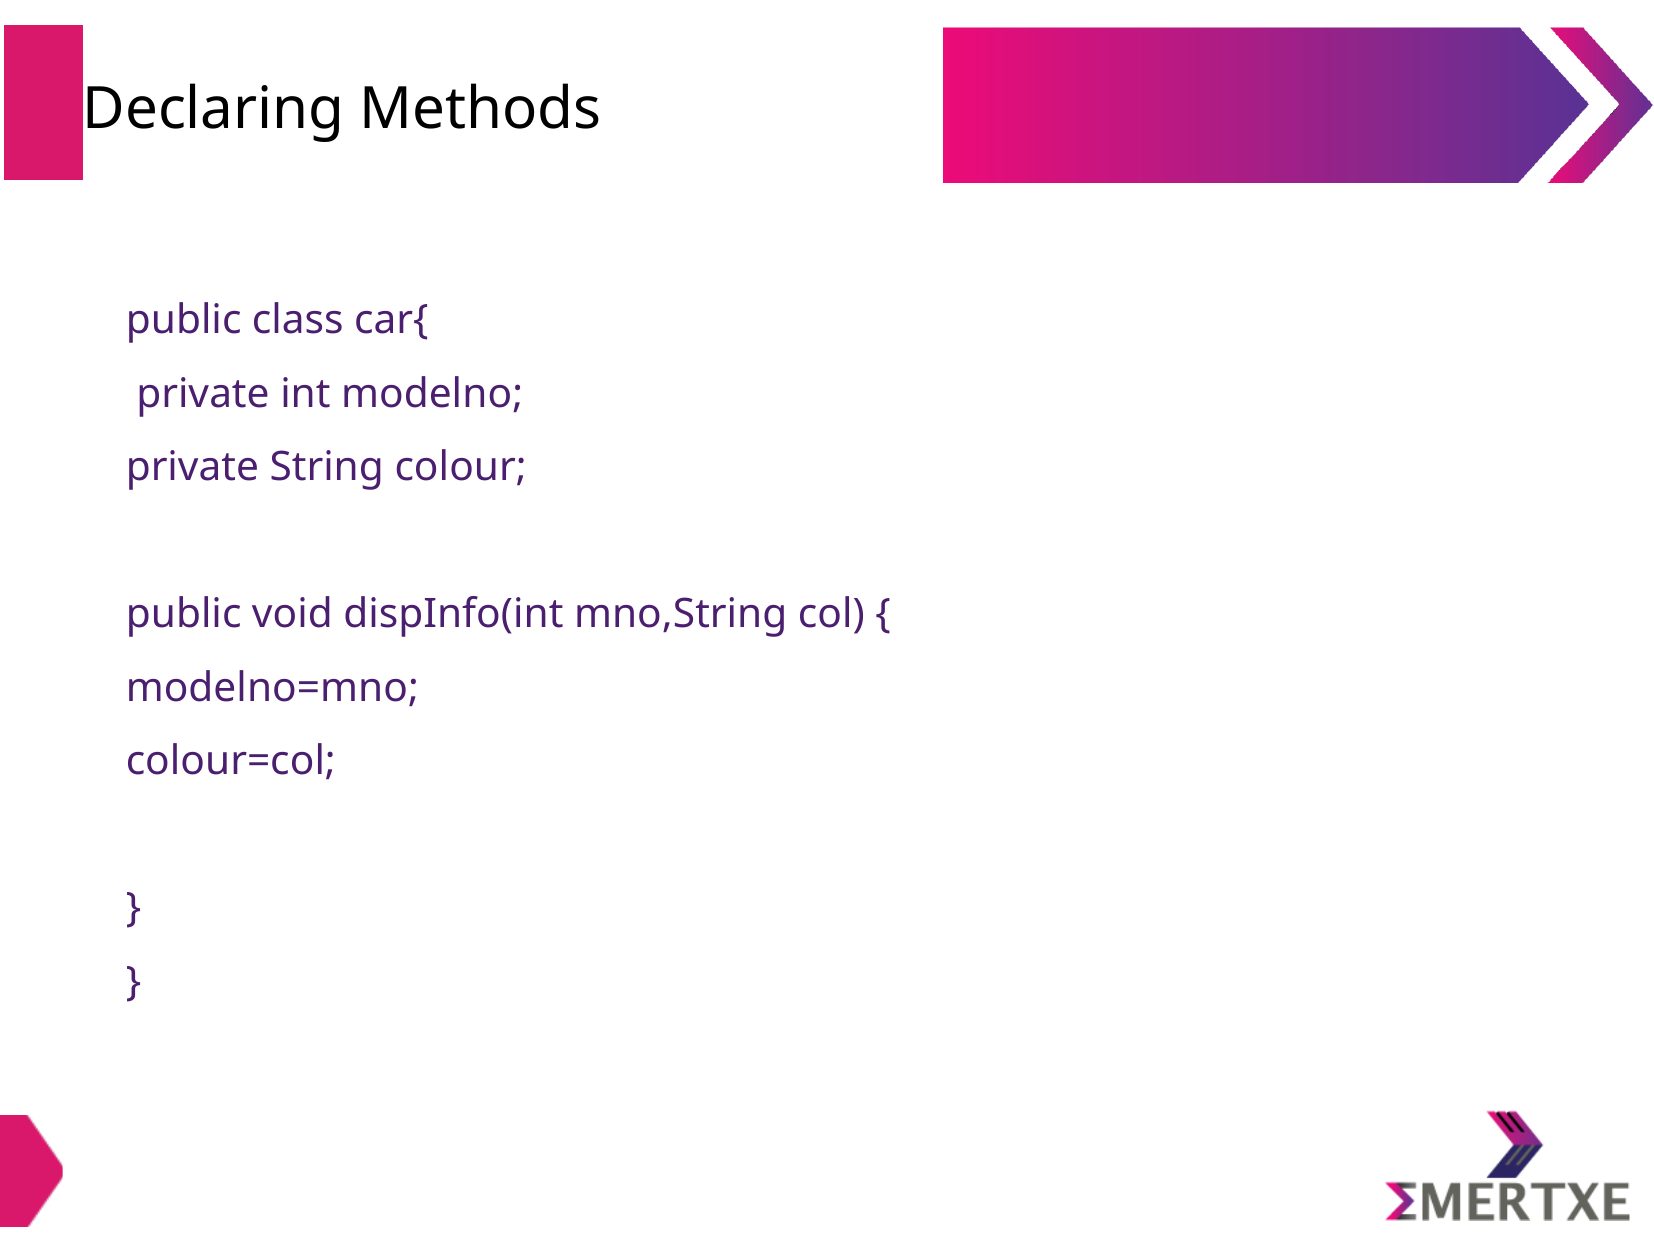

# Declaring Methods
public class car{
 private int modelno;
private String colour;
public void dispInfo(int mno,String col) {
modelno=mno;
colour=col;
}
}